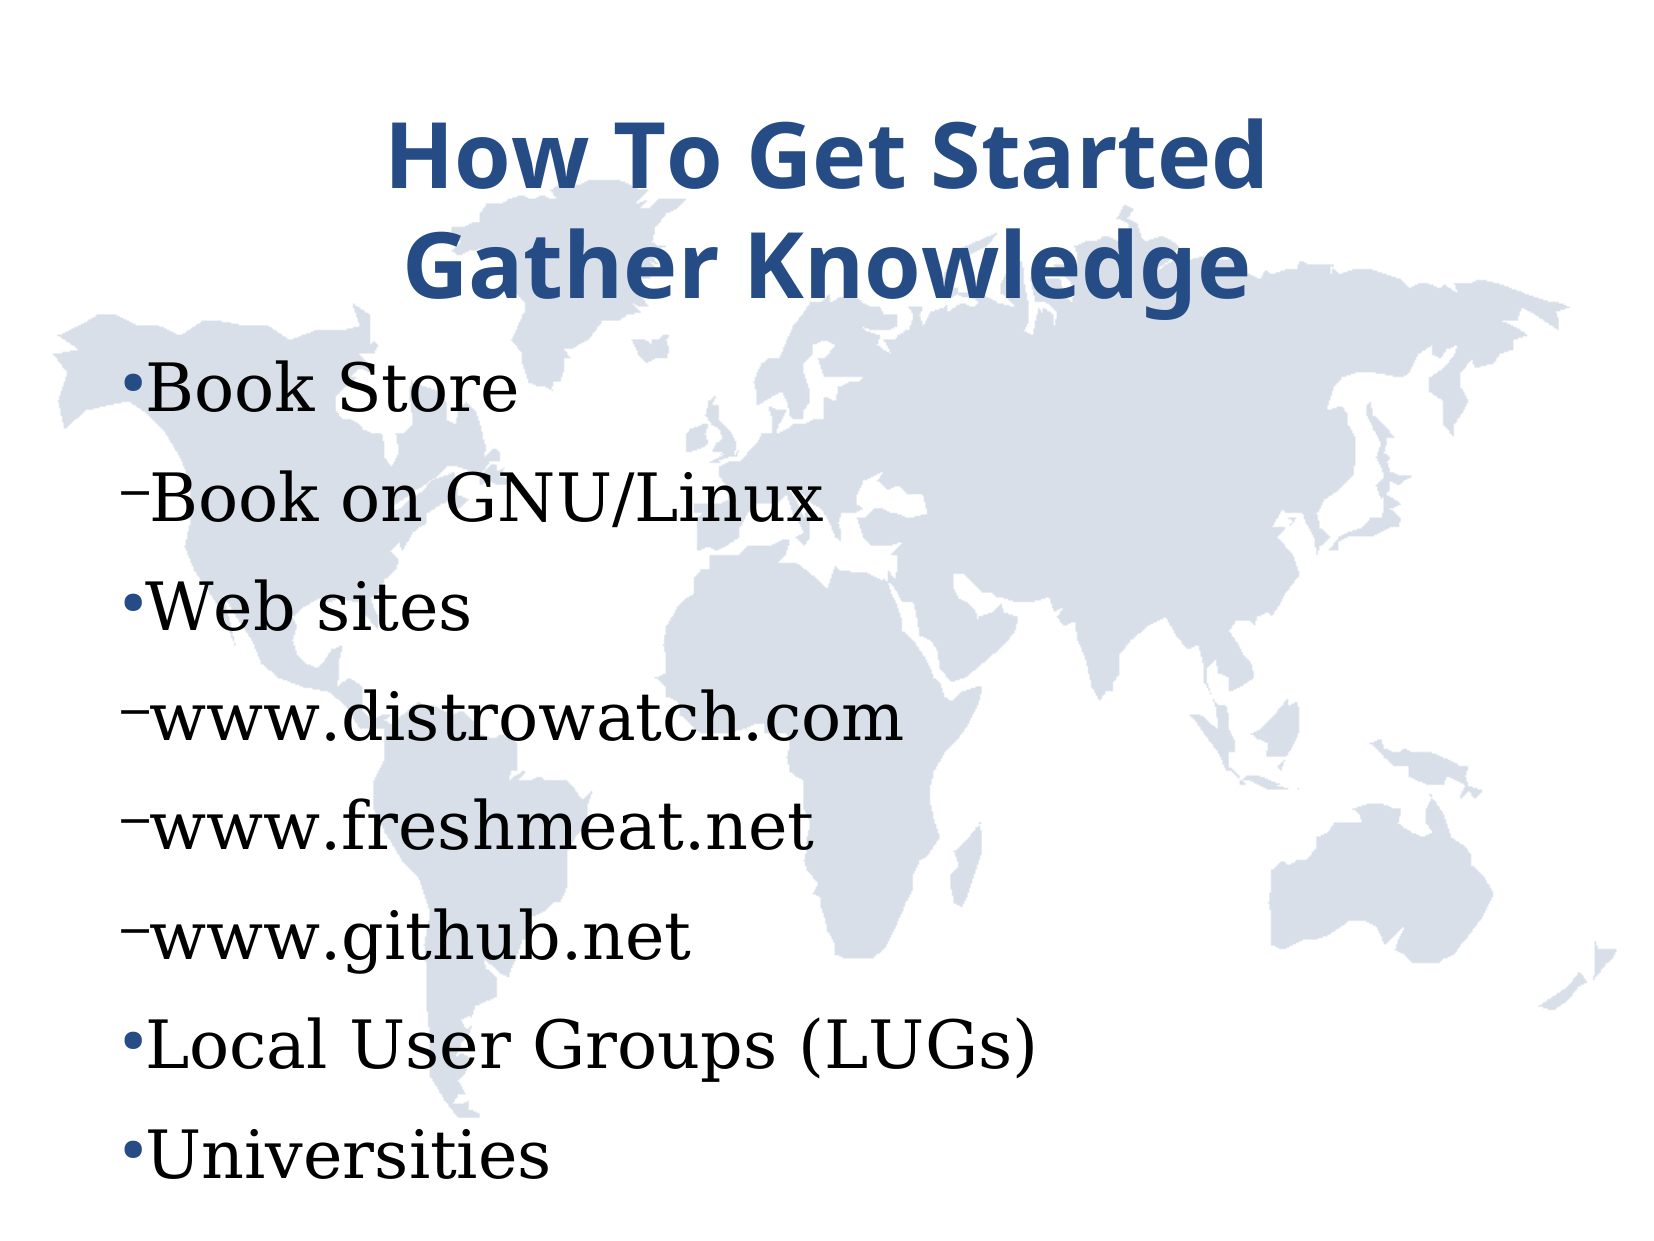

# How To Get Started Gather Knowledge
Book Store
Book on GNU/Linux
Web sites
www.distrowatch.com
www.freshmeat.net
www.github.net
Local User Groups (LUGs)
Universities